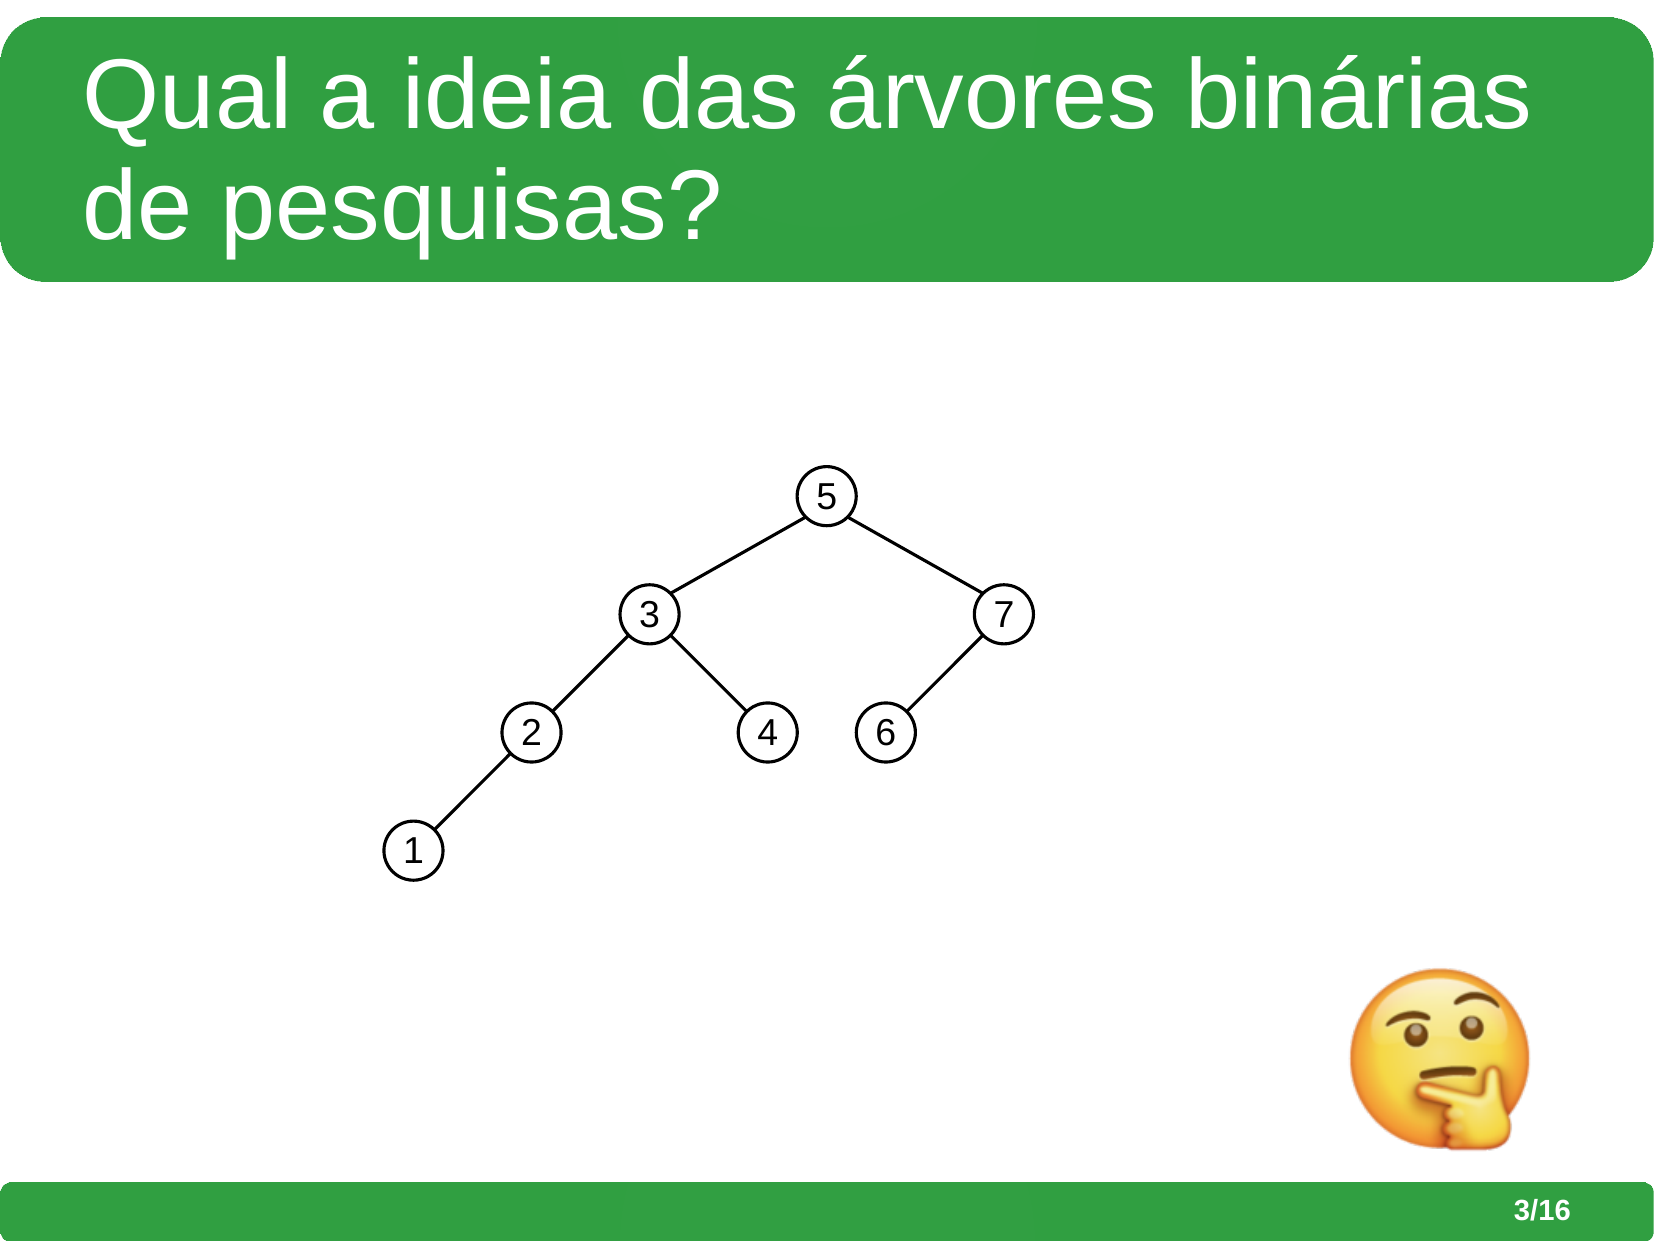

# Qual a ideia das árvores binárias de pesquisas?
5
3
7
2
4
6
1
3